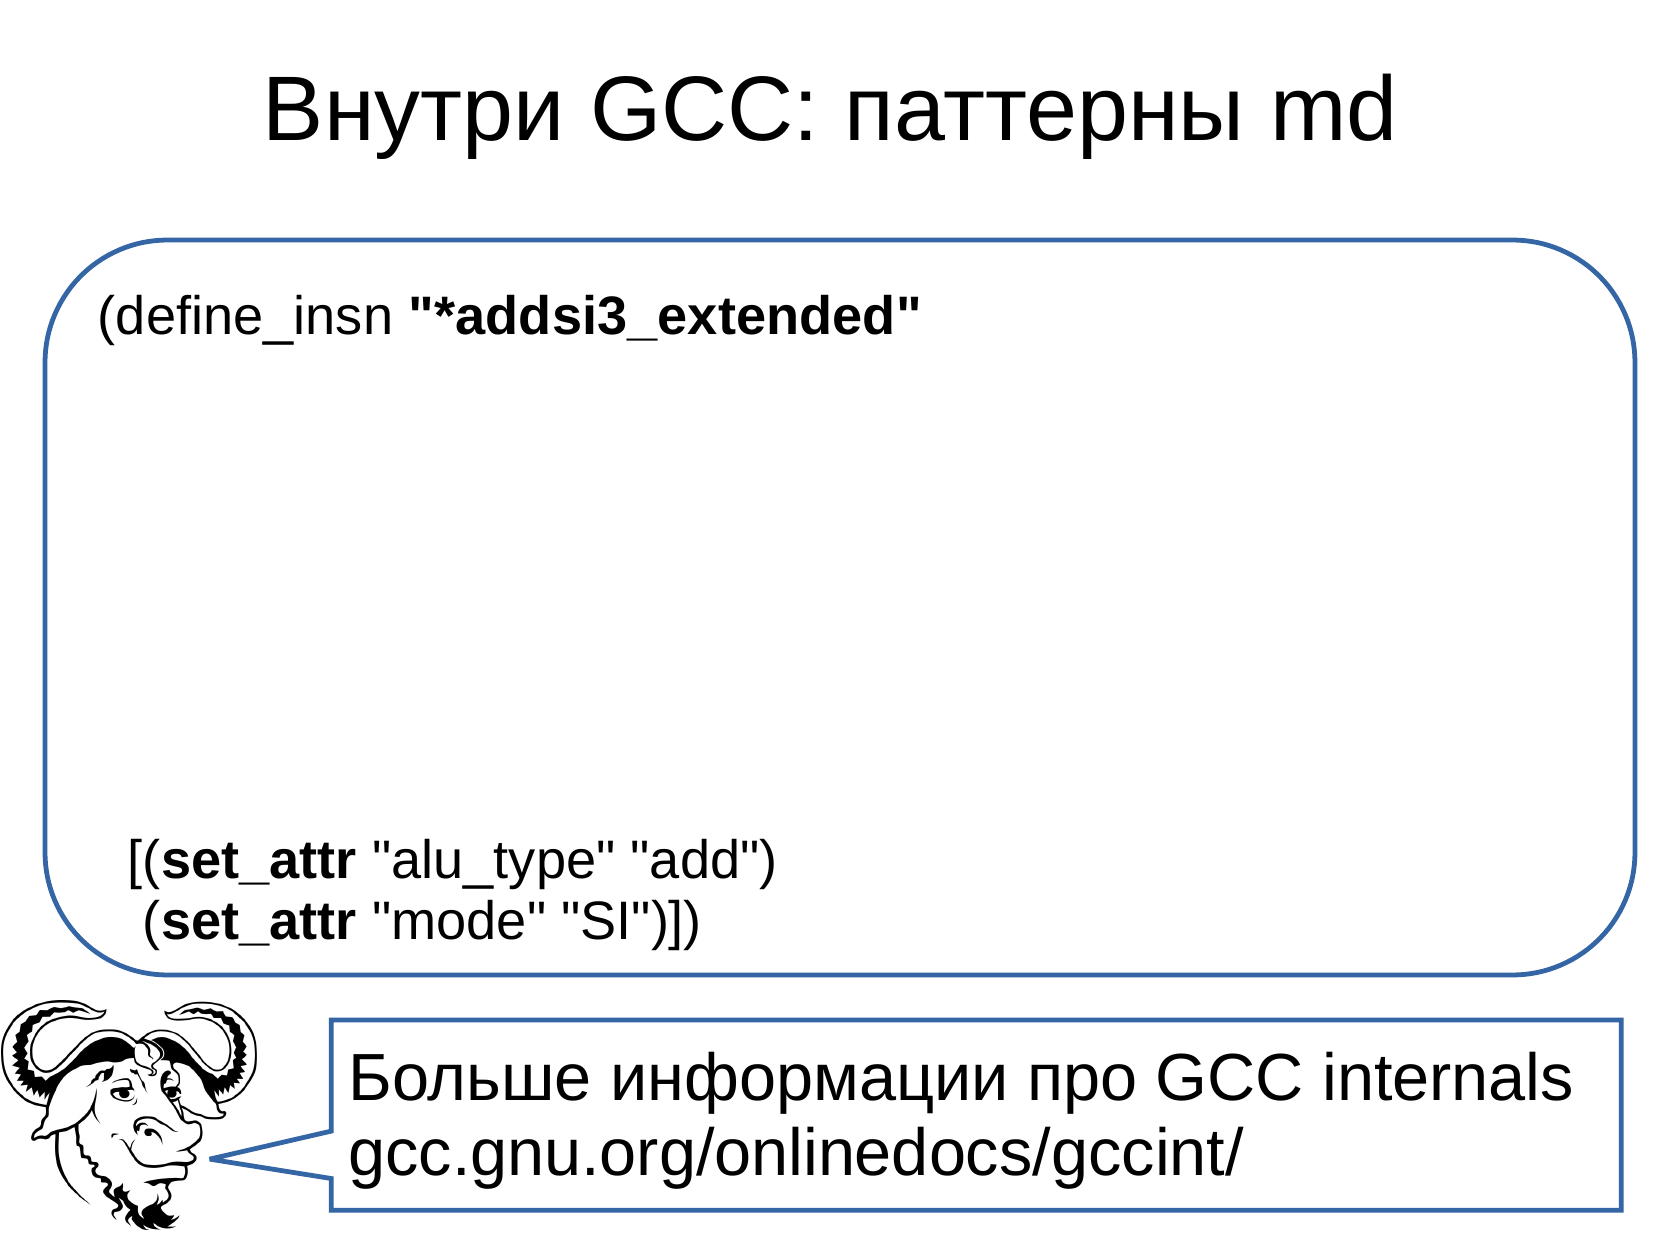

# Внутри GCC: паттерны md
(define_insn "*addsi3_extended"
 [(set_attr "alu_type" "add")
 (set_attr "mode" "SI")])
Больше информации про GCC internals
gcc.gnu.org/onlinedocs/gccint/